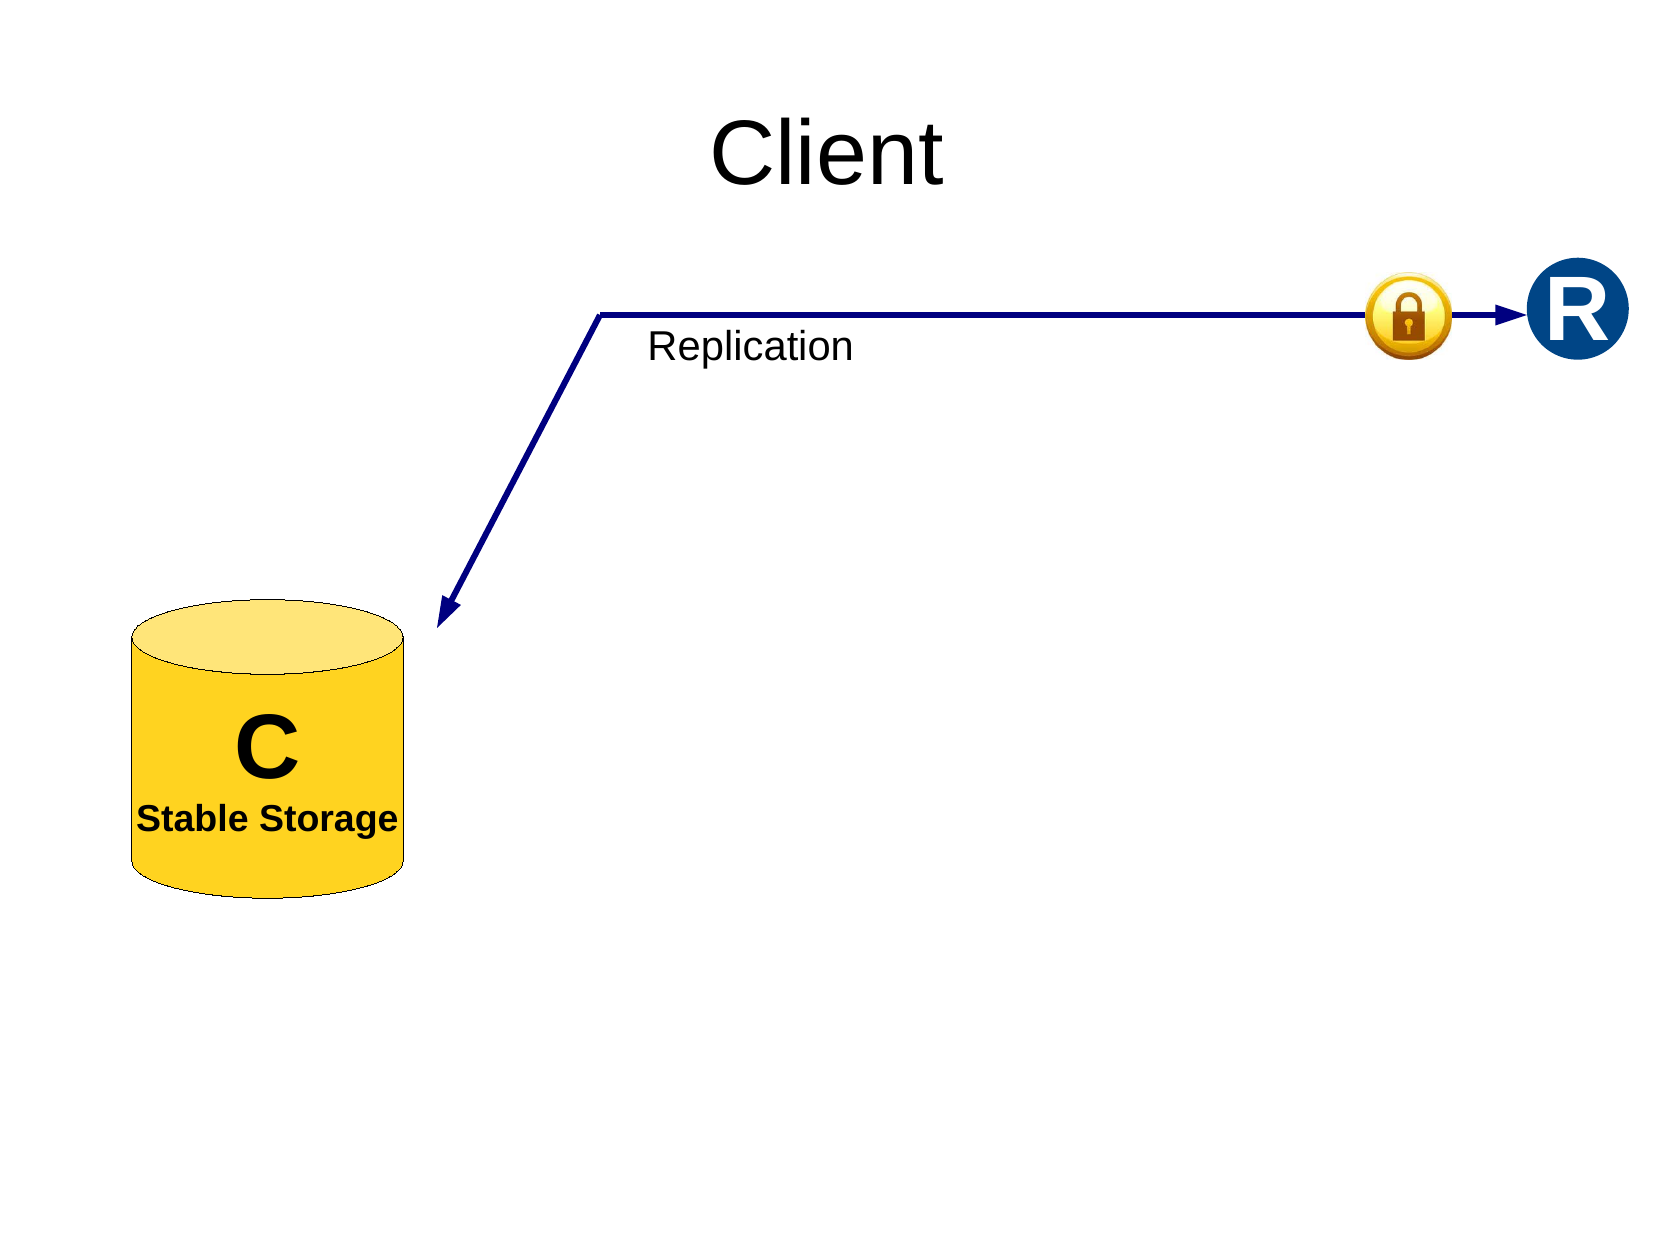

# Client
R
Replication
C
Stable Storage